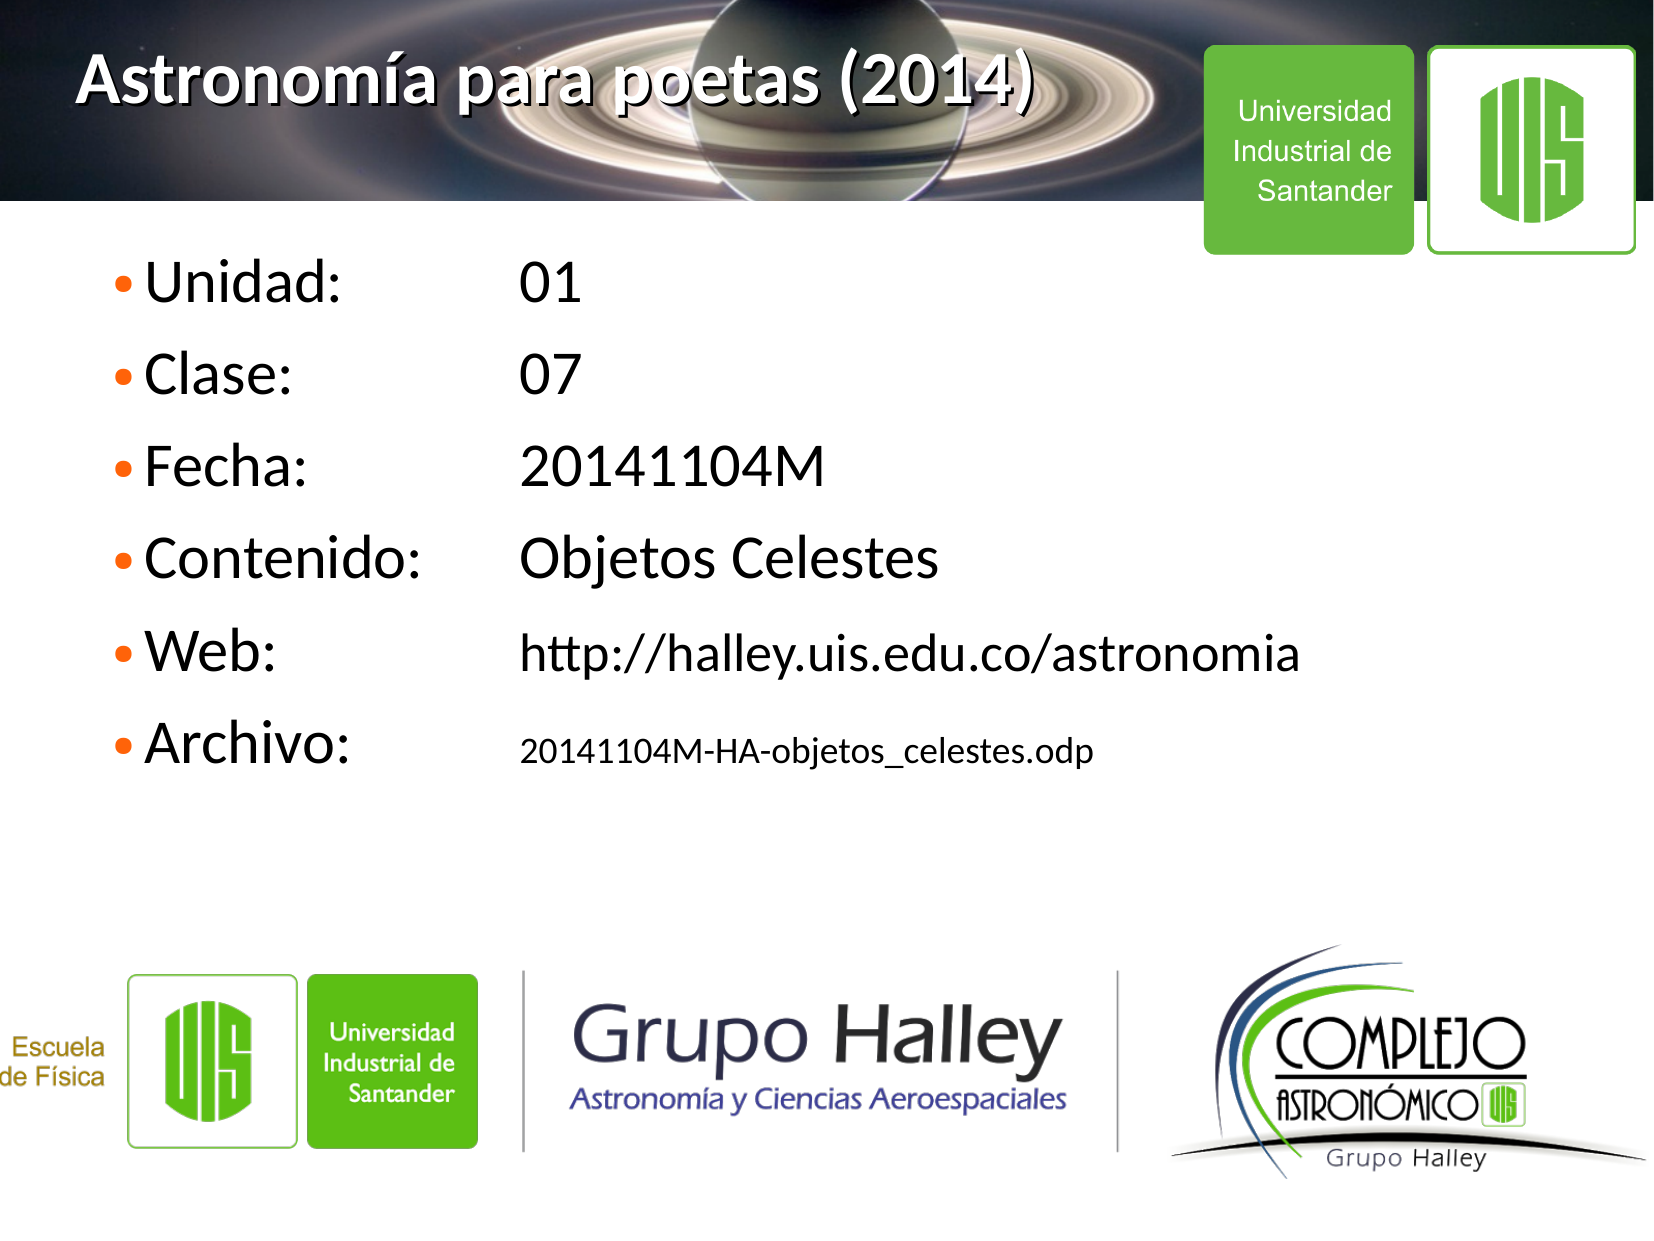

# Astronomía para poetas (2014)
Unidad:			01
Clase:				07
Fecha:			20141104M
Contenido:		Objetos Celestes
Web:				http://halley.uis.edu.co/astronomia
Archivo:			20141104M-HA-objetos_celestes.odp